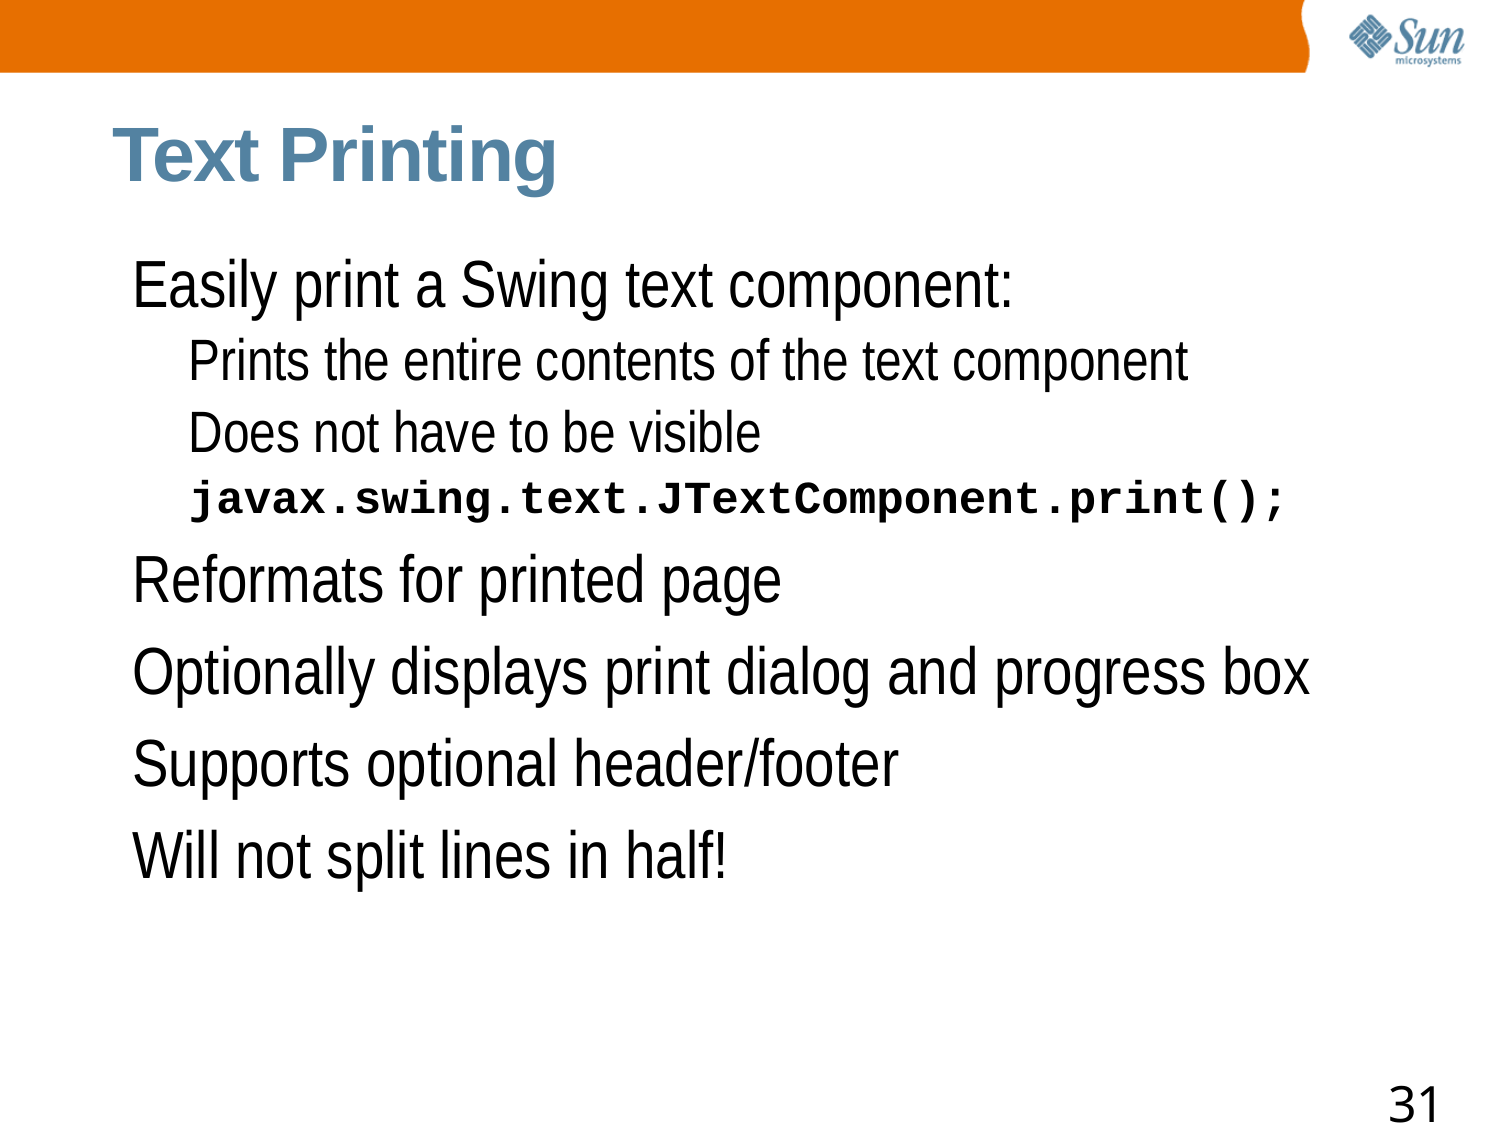

# Text Printing
Easily print a Swing text component:
Prints the entire contents of the text component
Does not have to be visible
javax.swing.text.JTextComponent.print();
Reformats for printed page
Optionally displays print dialog and progress box
Supports optional header/footer
Will not split lines in half!